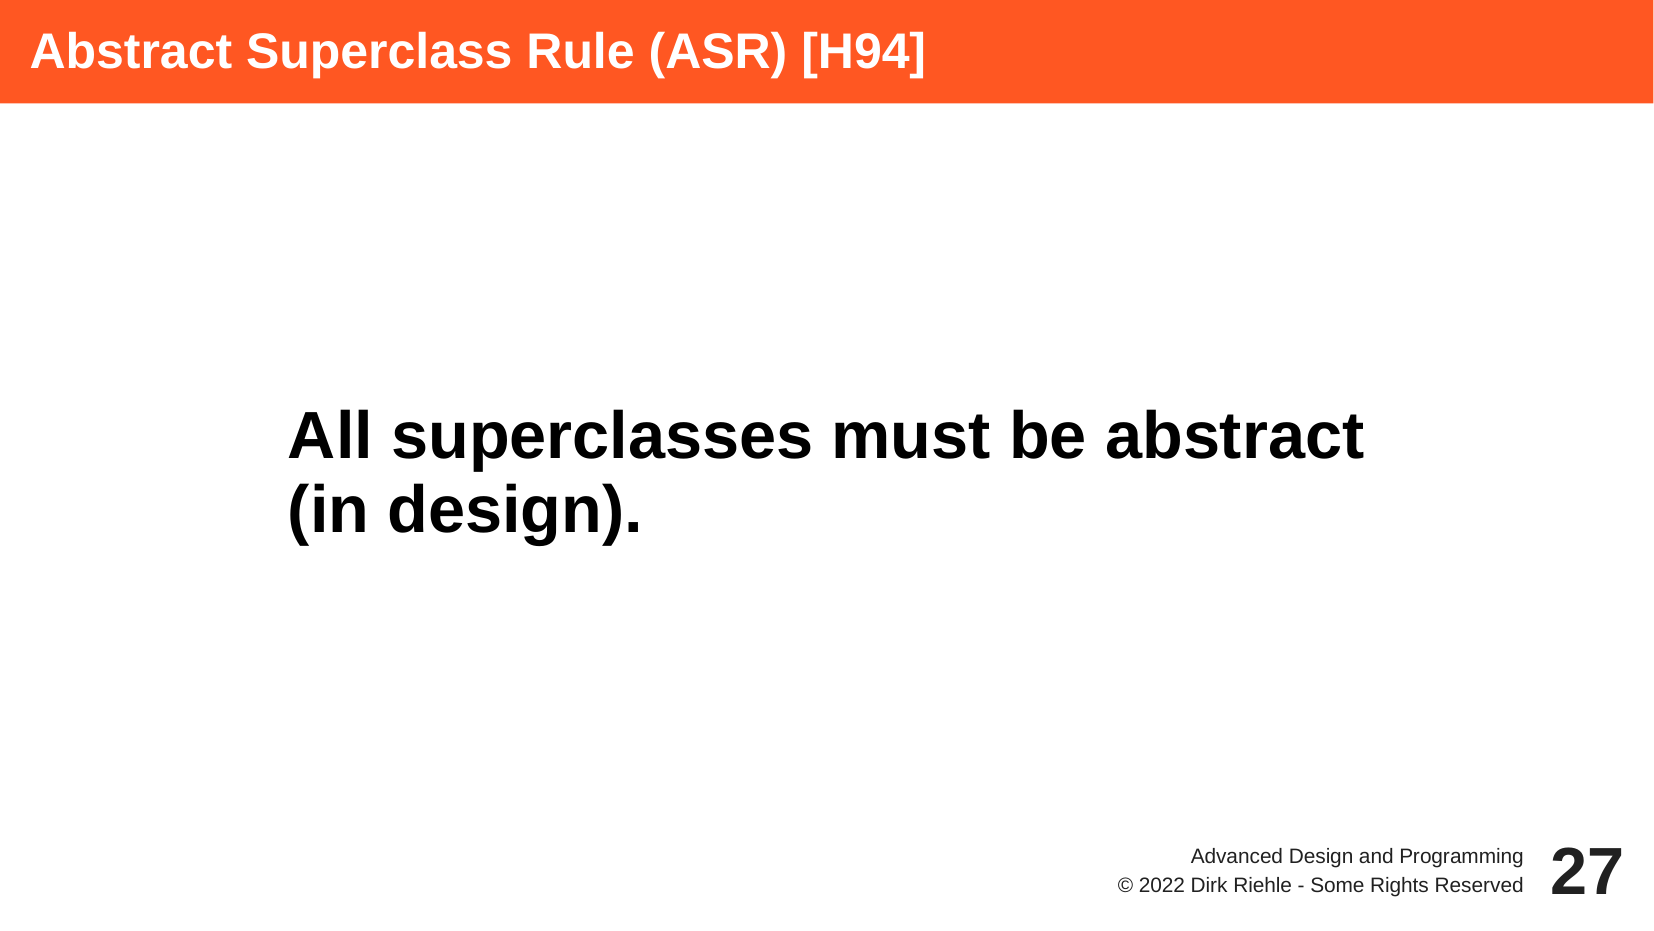

# Abstract Superclass Rule (ASR) [H94]
All superclasses must be abstract
(in design).
Advanced Design and Programming
27
© 2022 Dirk Riehle - Some Rights Reserved